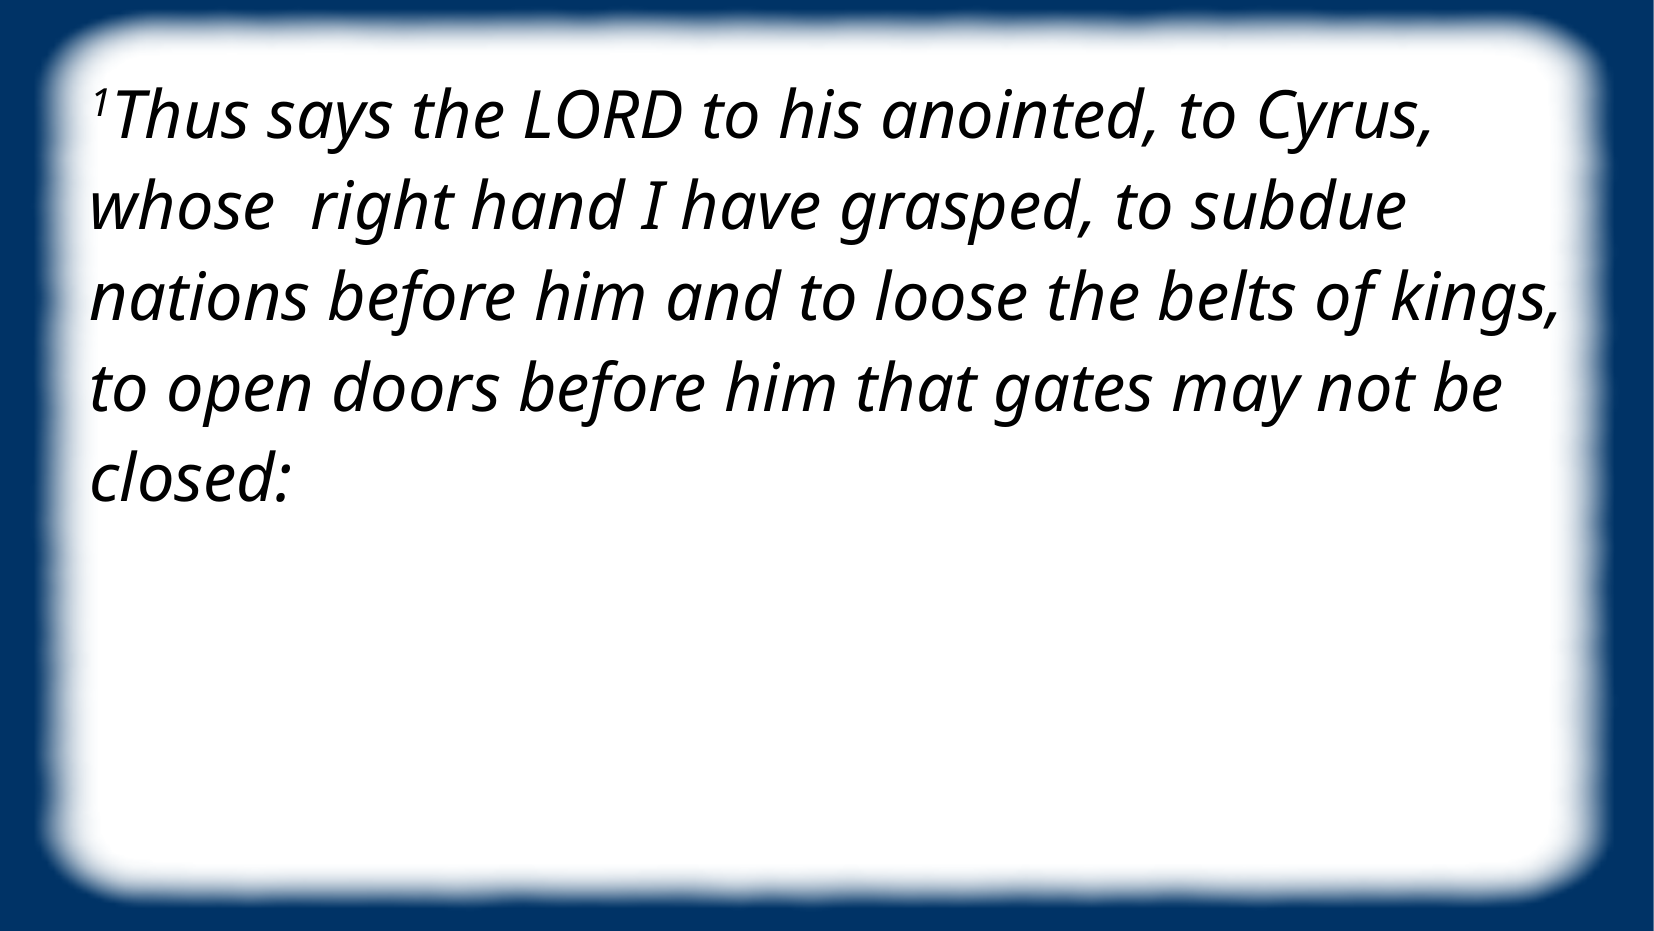

1Thus says the LORD to his anointed, to Cyrus, whose right hand I have grasped, to subdue nations before him and to loose the belts of kings, to open doors before him that gates may not be closed: